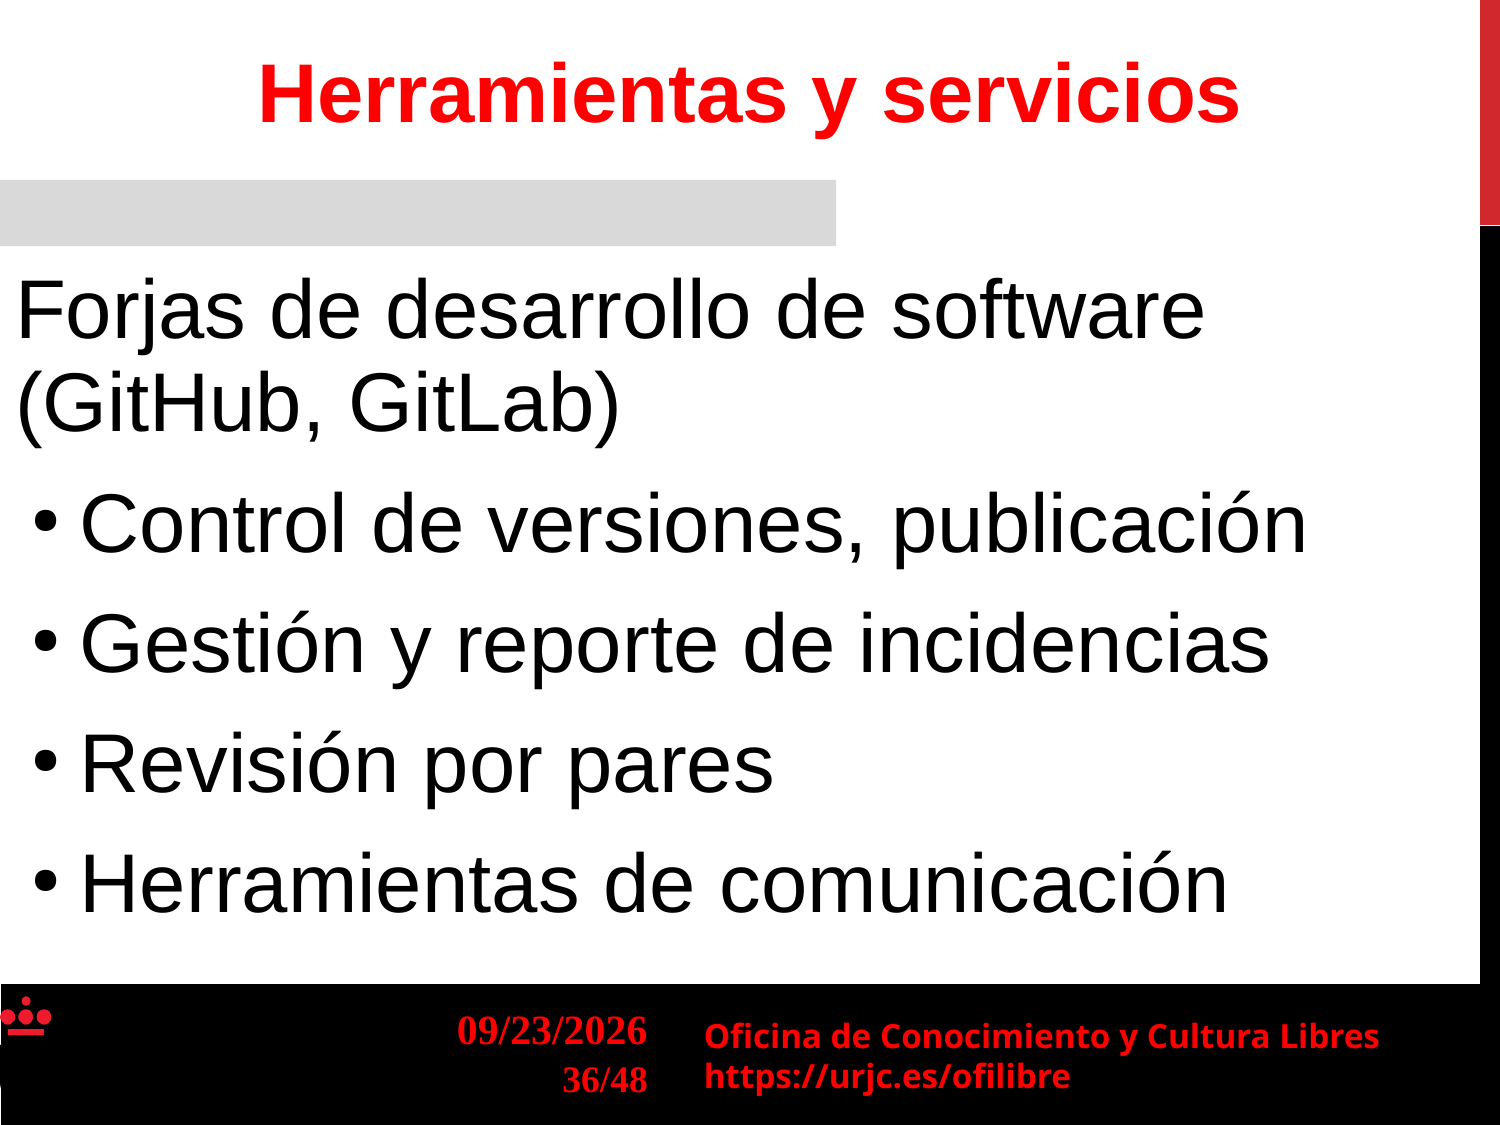

# Herramientas y servicios
Forjas de desarrollo de software (GitHub, GitLab)
Control de versiones, publicación
Gestión y reporte de incidencias
Revisión por pares
Herramientas de comunicación